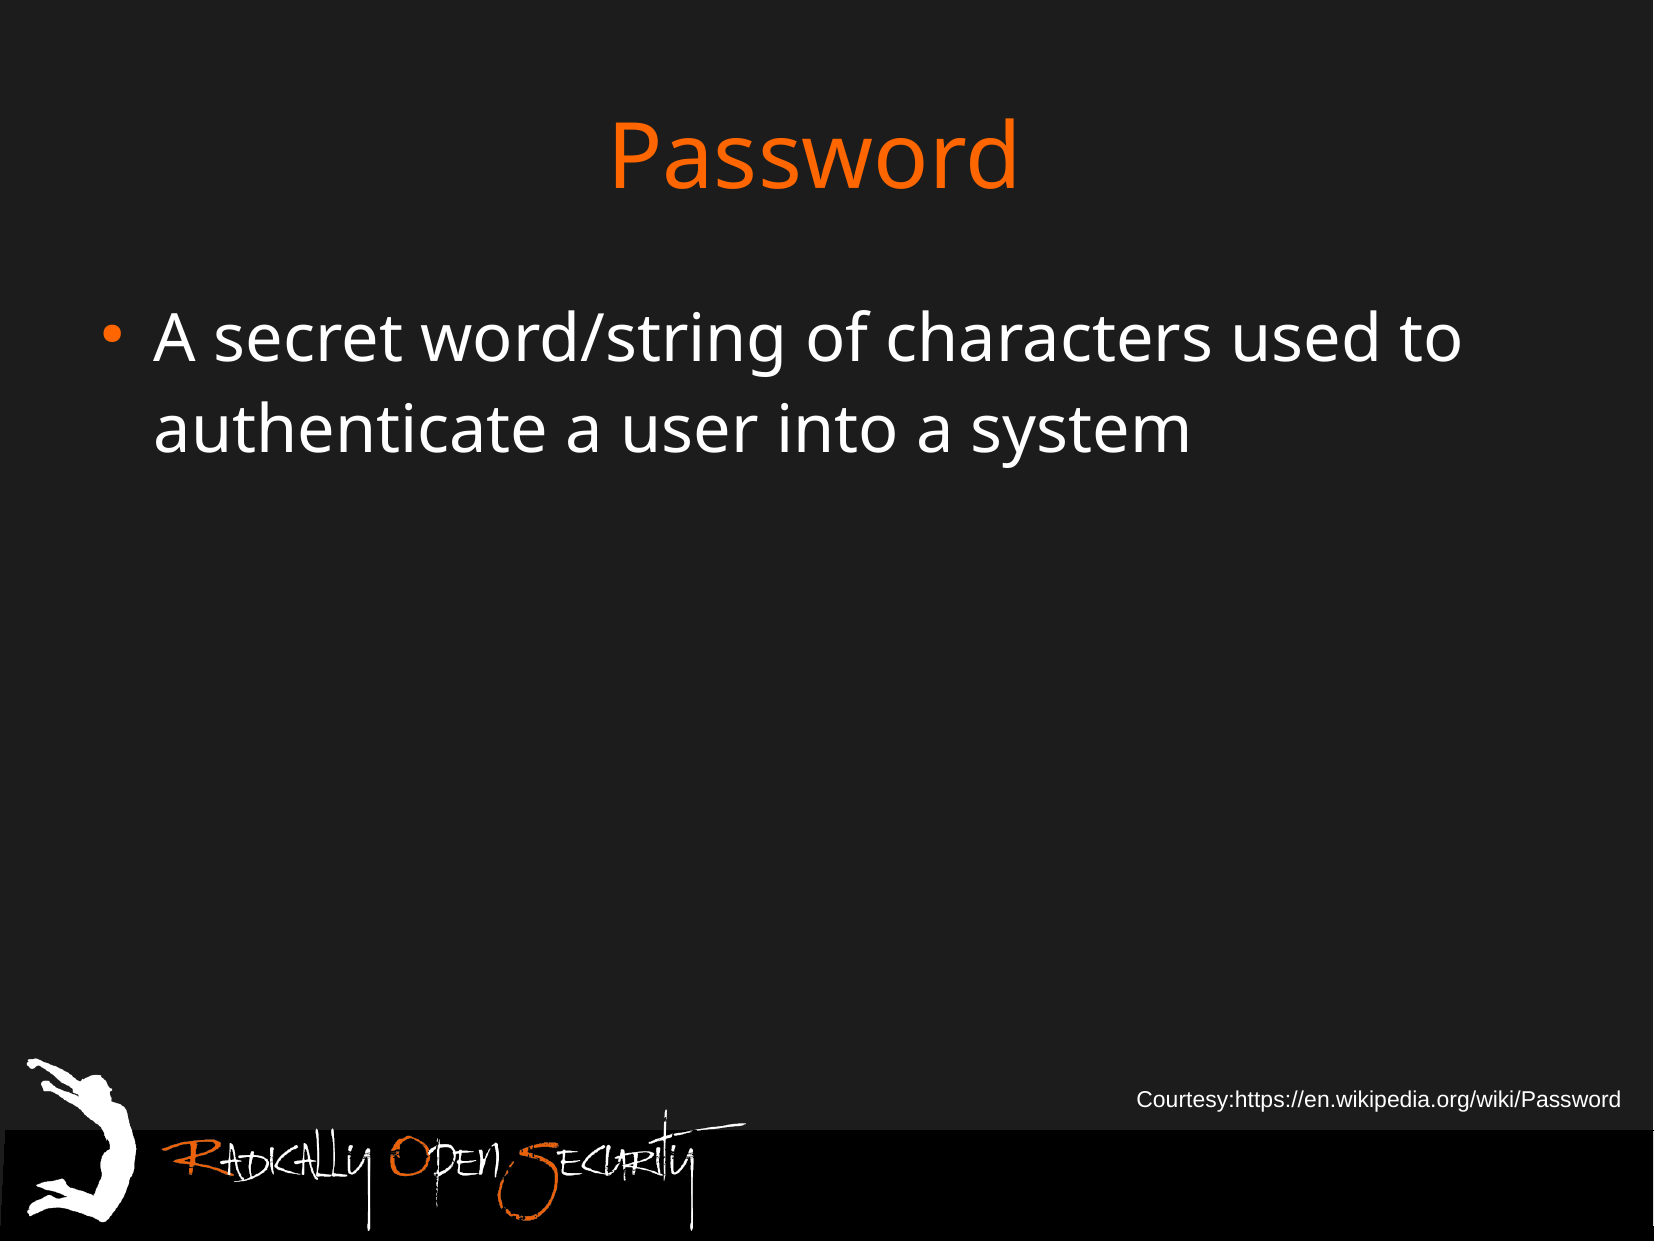

# Password
A secret word/string of characters used to authenticate a user into a system
Courtesy:https://en.wikipedia.org/wiki/Password